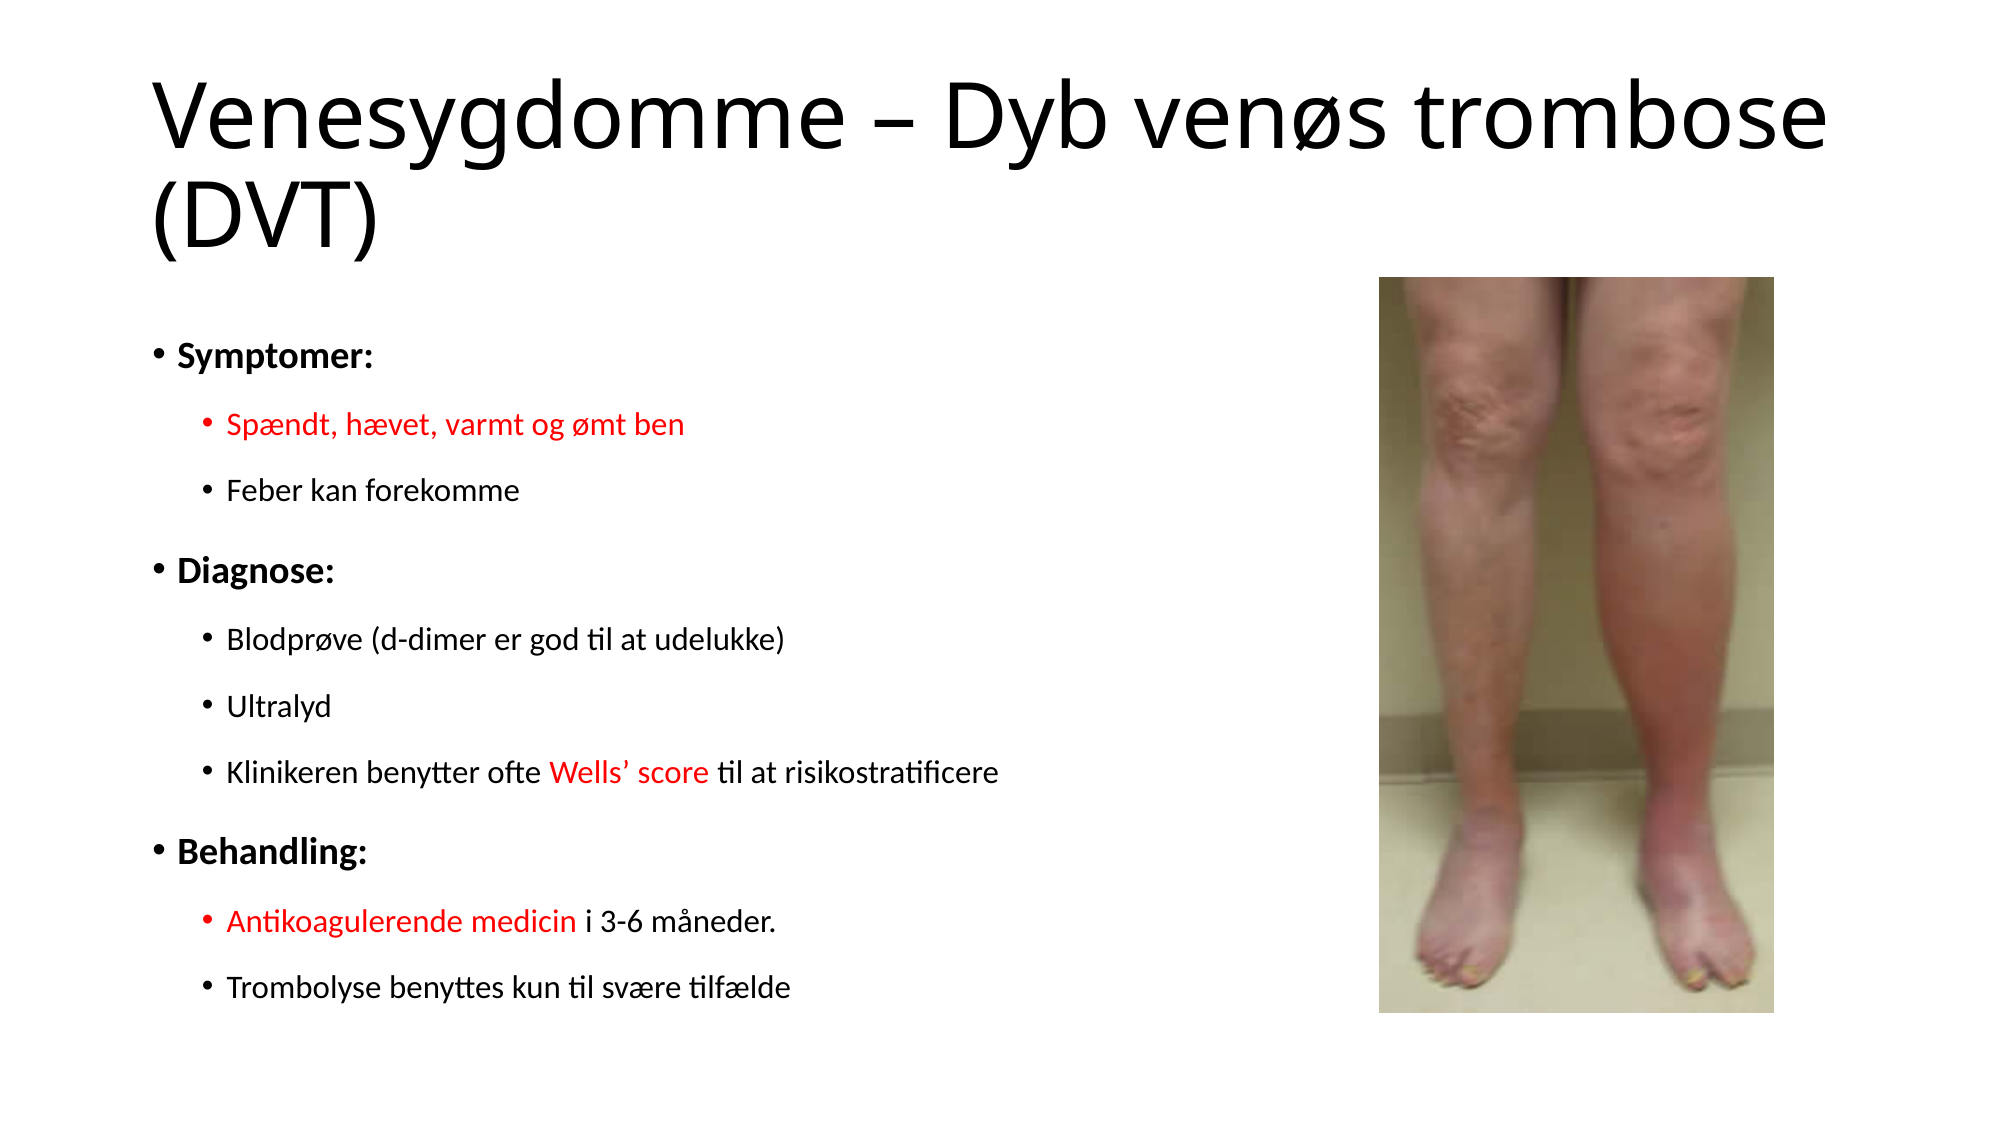

# Venesygdomme – Dyb venøs trombose (DVT)
Symptomer:
Spændt, hævet, varmt og ømt ben
Feber kan forekomme
Diagnose:
Blodprøve (d-dimer er god til at udelukke)
Ultralyd
Klinikeren benytter ofte Wells’ score til at risikostratificere
Behandling:
Antikoagulerende medicin i 3-6 måneder.
Trombolyse benyttes kun til svære tilfælde